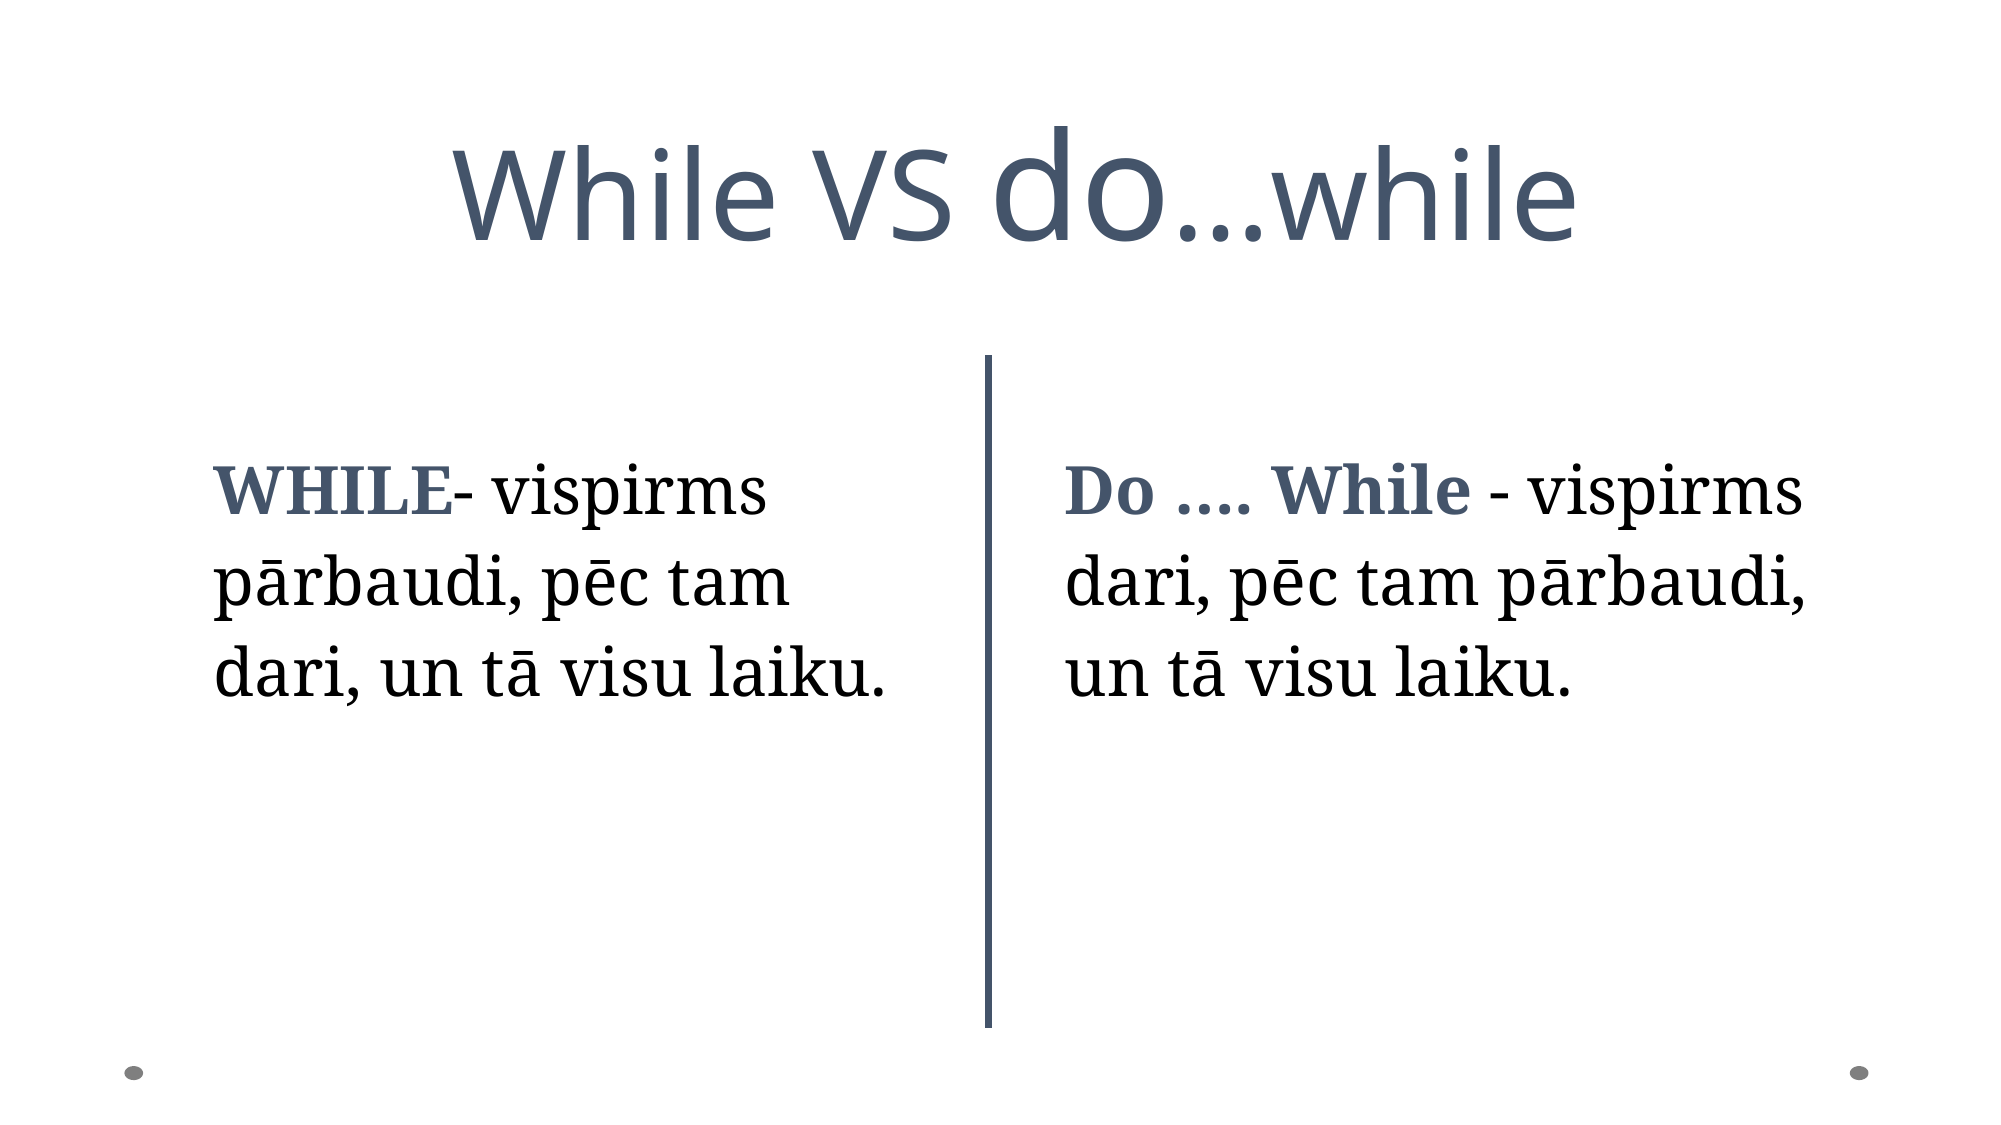

While VS do…while
WHILE- vispirms pārbaudi, pēc tam dari, un tā visu laiku.
Do …. While - vispirms dari, pēc tam pārbaudi, un tā visu laiku.